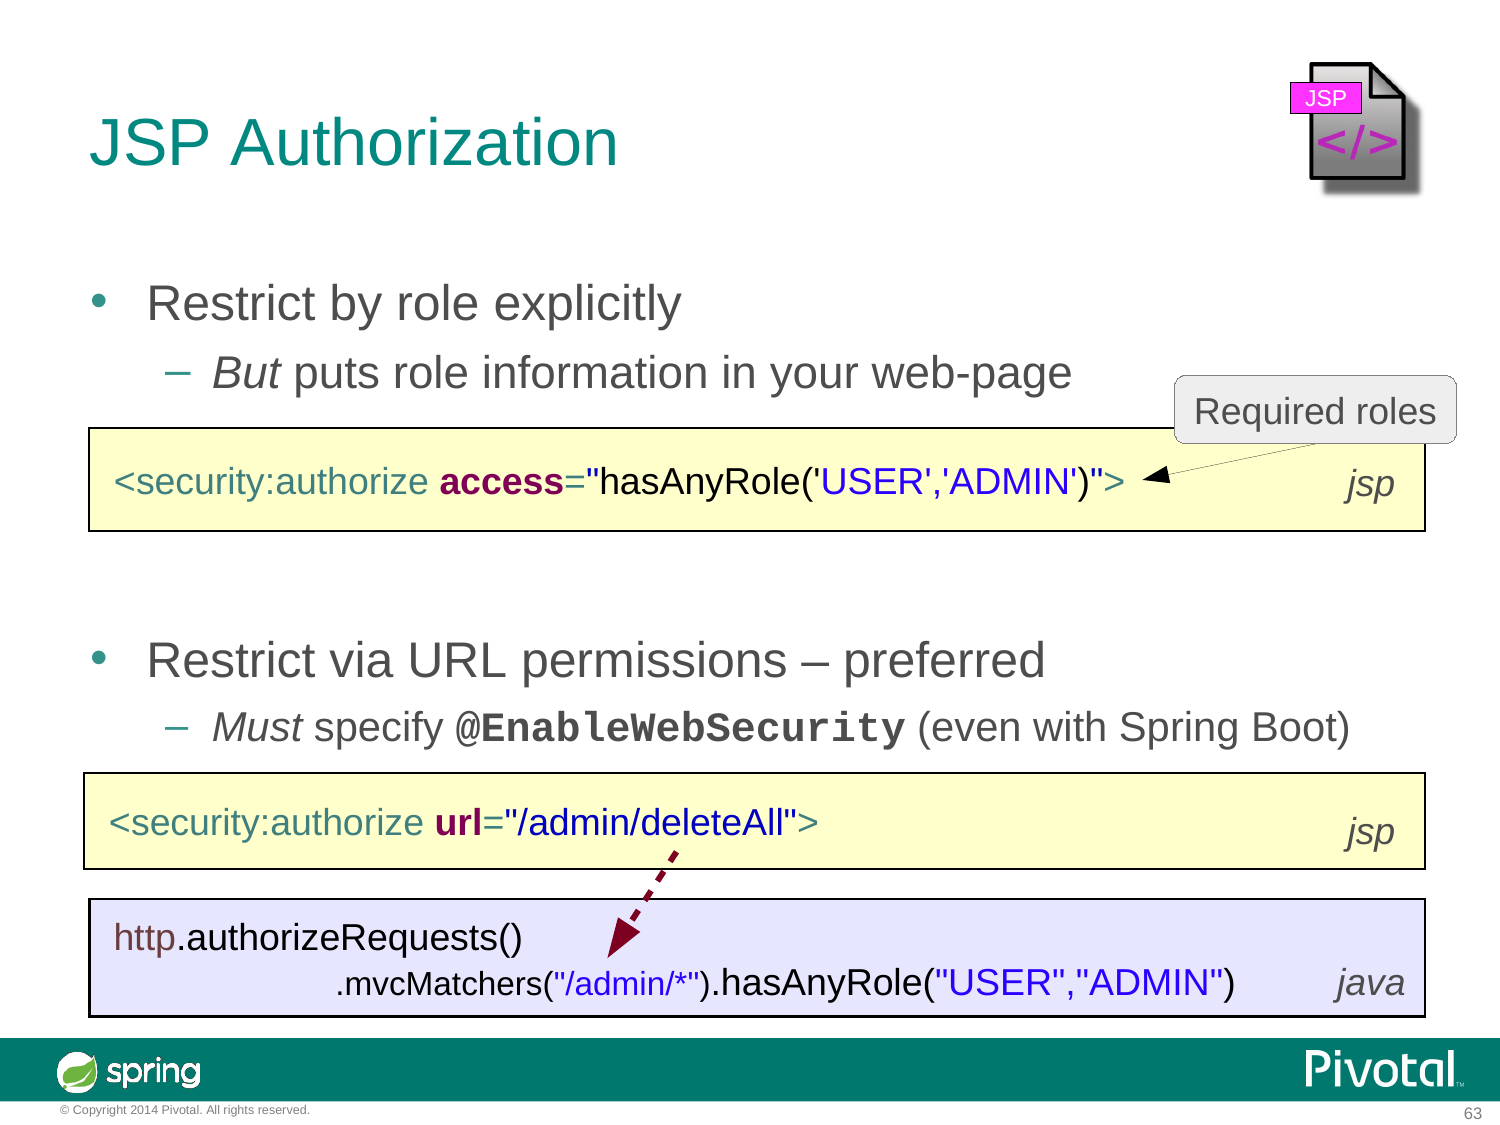

# JSP Authorization
JSP
Restrict by role explicitly
But puts role information in your web-page
Restrict via URL permissions – preferred
Must specify @EnableWebSecurity (even with Spring Boot)
Required roles
 <security:authorize access="hasAnyRole('USER','ADMIN')">
jsp
 <security:authorize url="/admin/deleteAll">
jsp
 http.authorizeRequests()
 .mvcMatchers("/admin/*").hasAnyRole("USER","ADMIN")
java